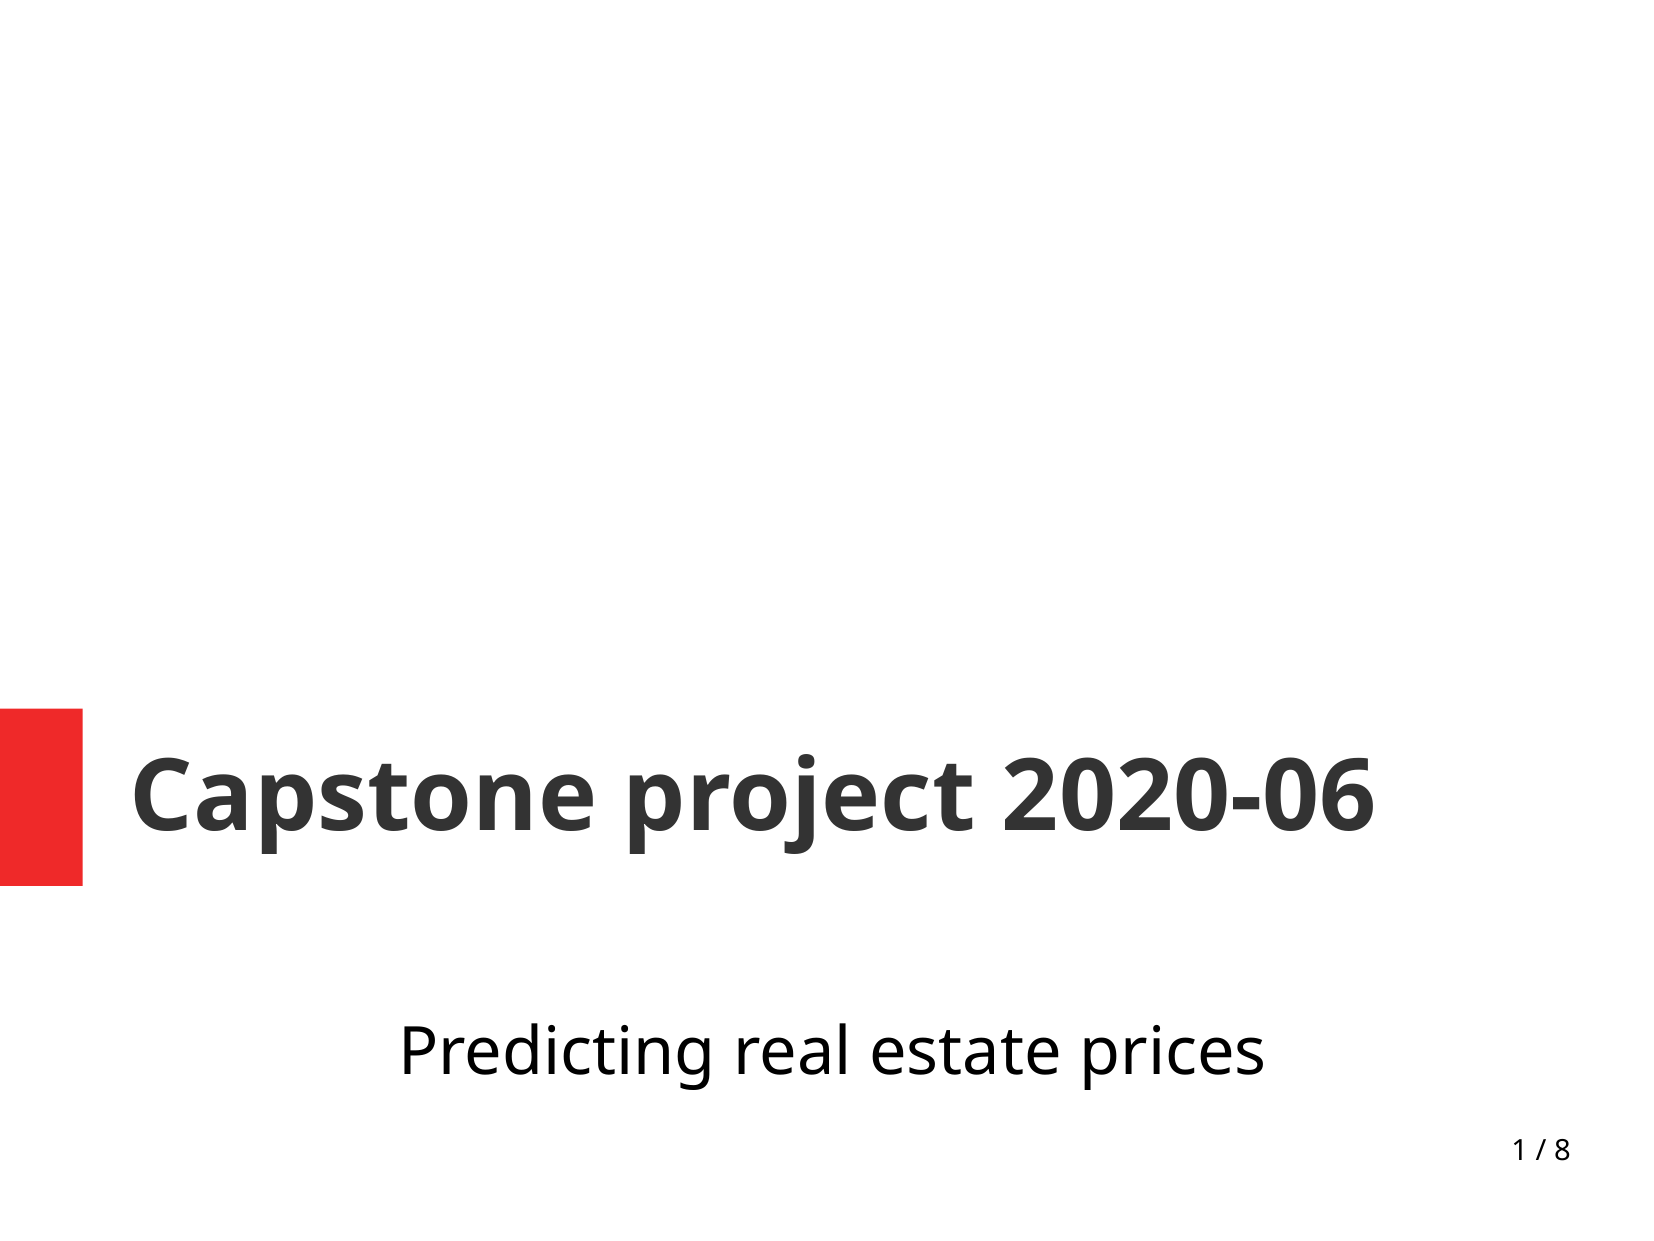

# Capstone project 2020-06
Predicting real estate prices
1